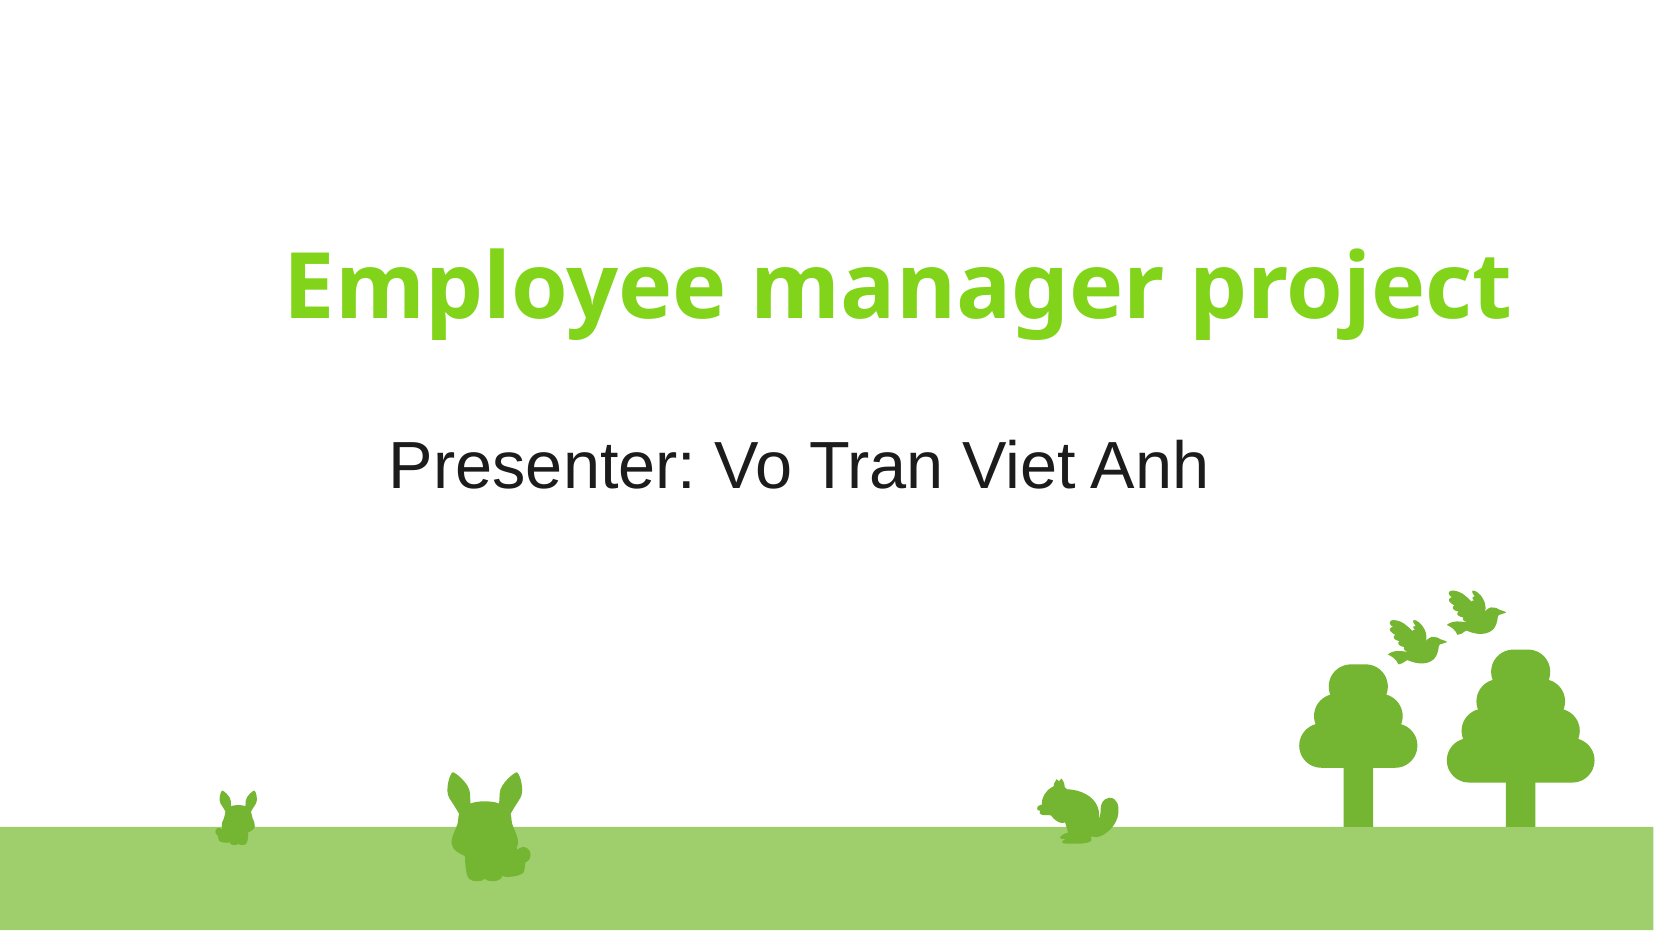

# Employee manager project
Presenter: Vo Tran Viet Anh